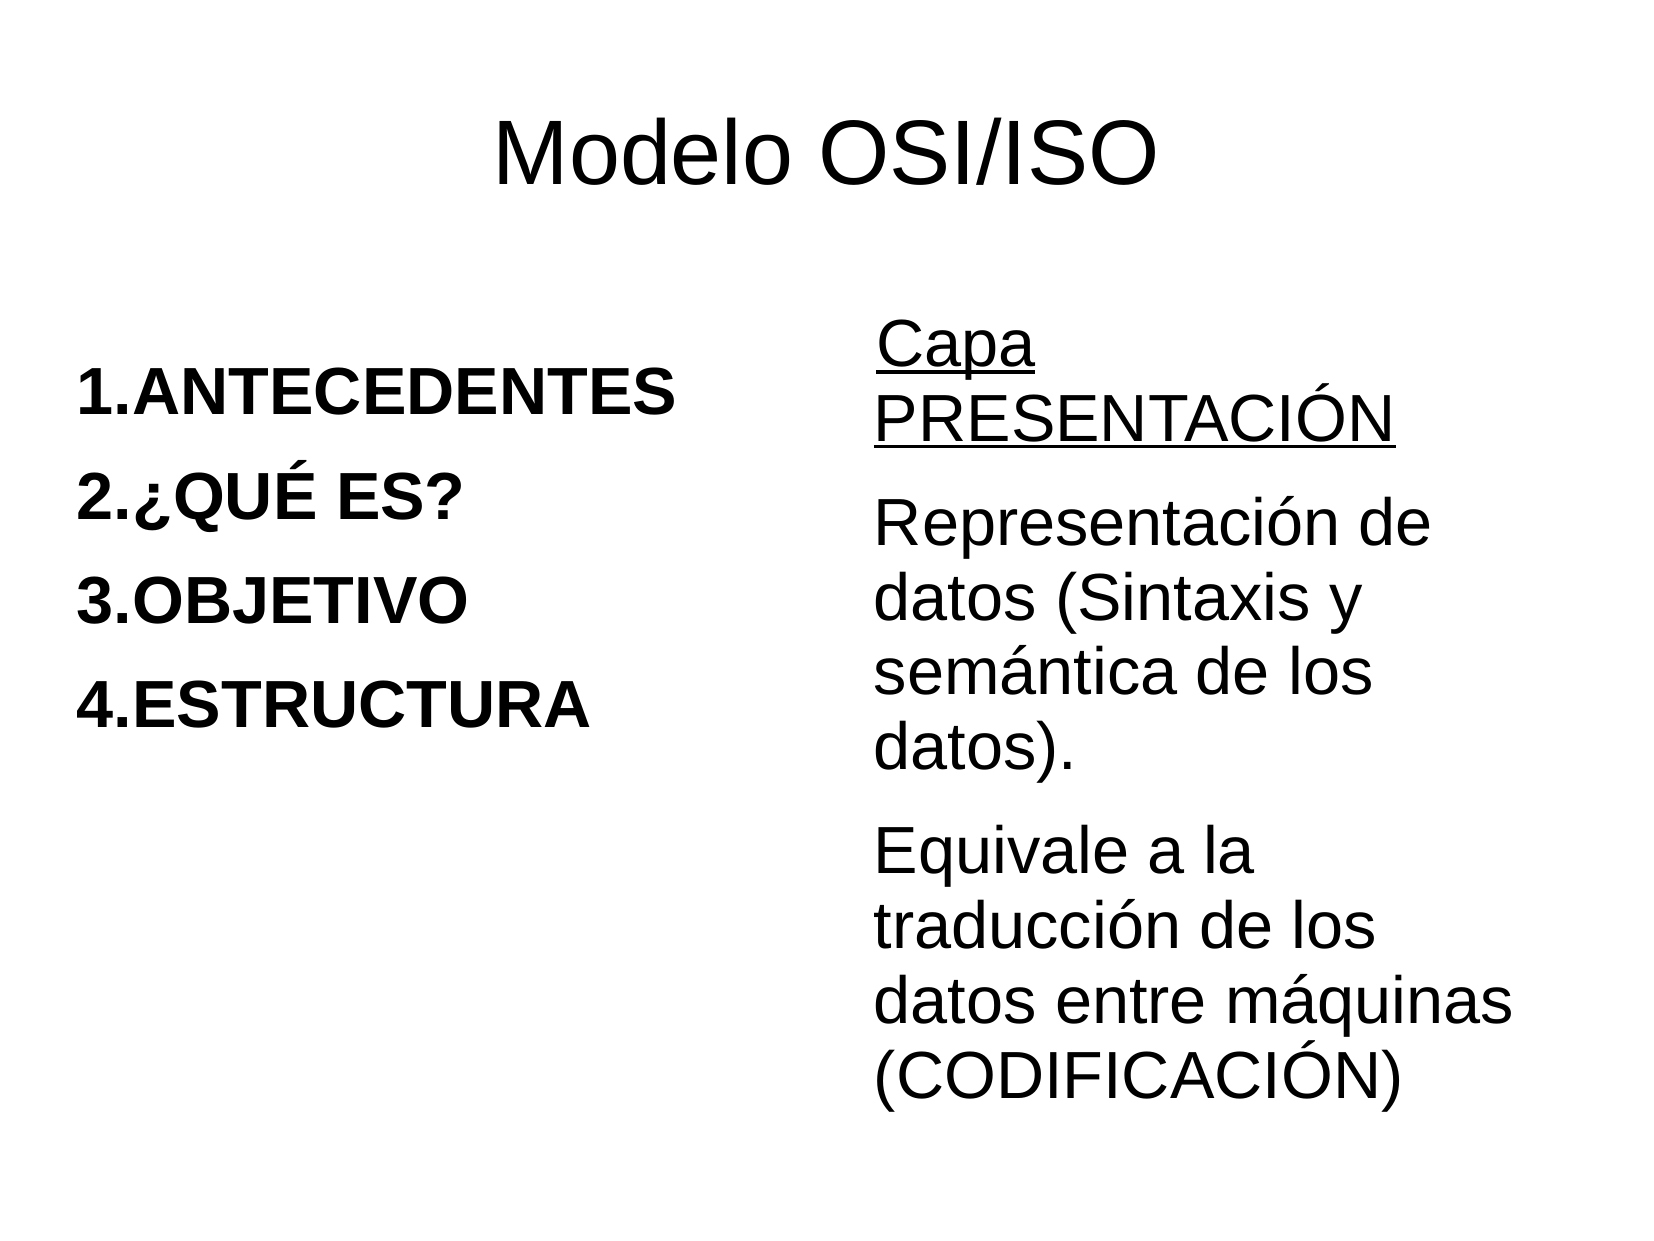

# Modelo OSI/ISO
Capa PRESENTACIÓN
Representación de datos (Sintaxis y semántica de los datos).
Equivale a la traducción de los datos entre máquinas (CODIFICACIÓN)
ANTECEDENTES
¿QUÉ ES?
OBJETIVO
ESTRUCTURA